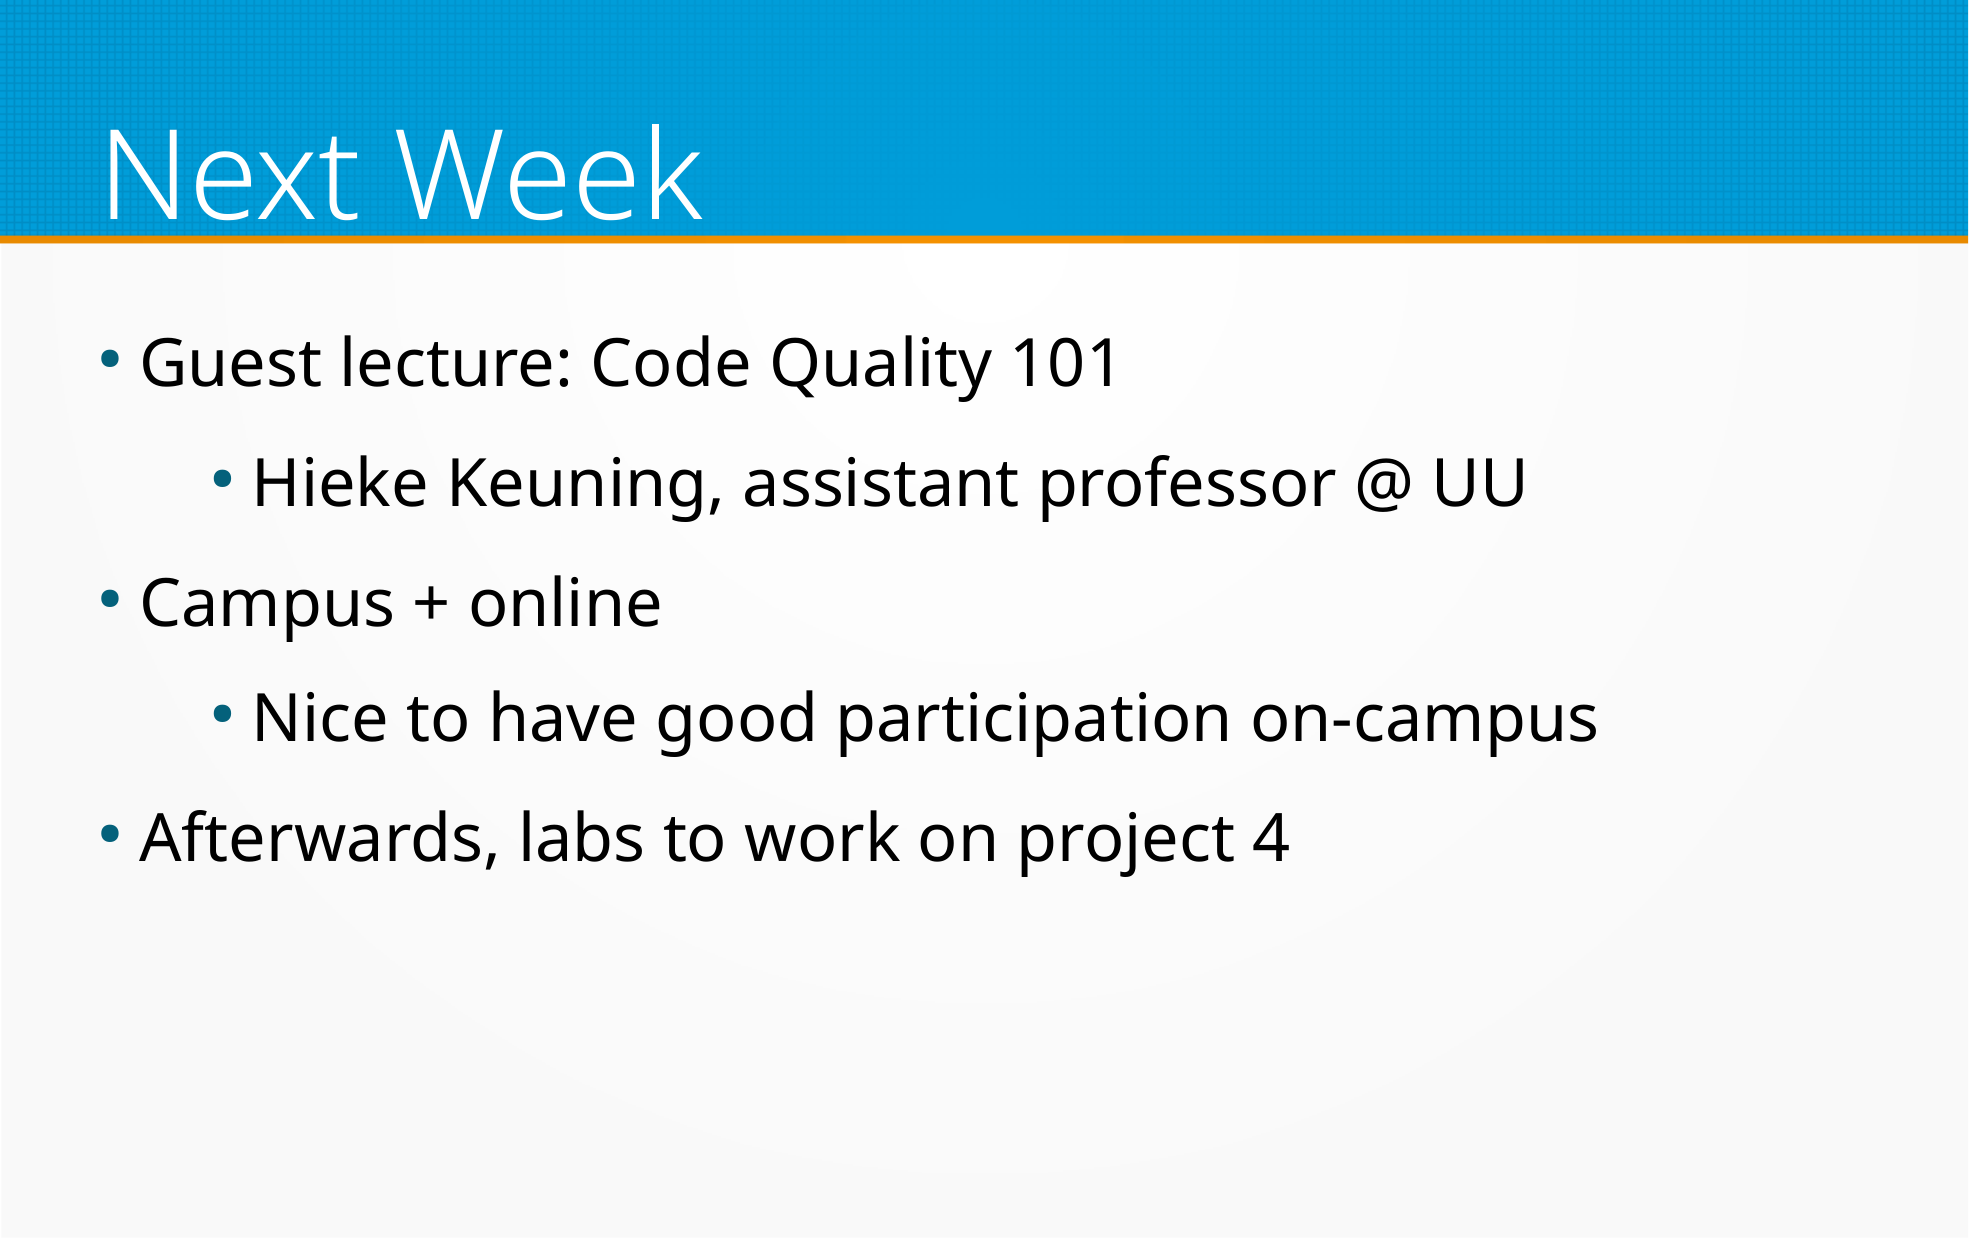

# Next Week
 Guest lecture: Code Quality 101
 Hieke Keuning, assistant professor @ UU
 Campus + online
 Nice to have good participation on-campus
 Afterwards, labs to work on project 4